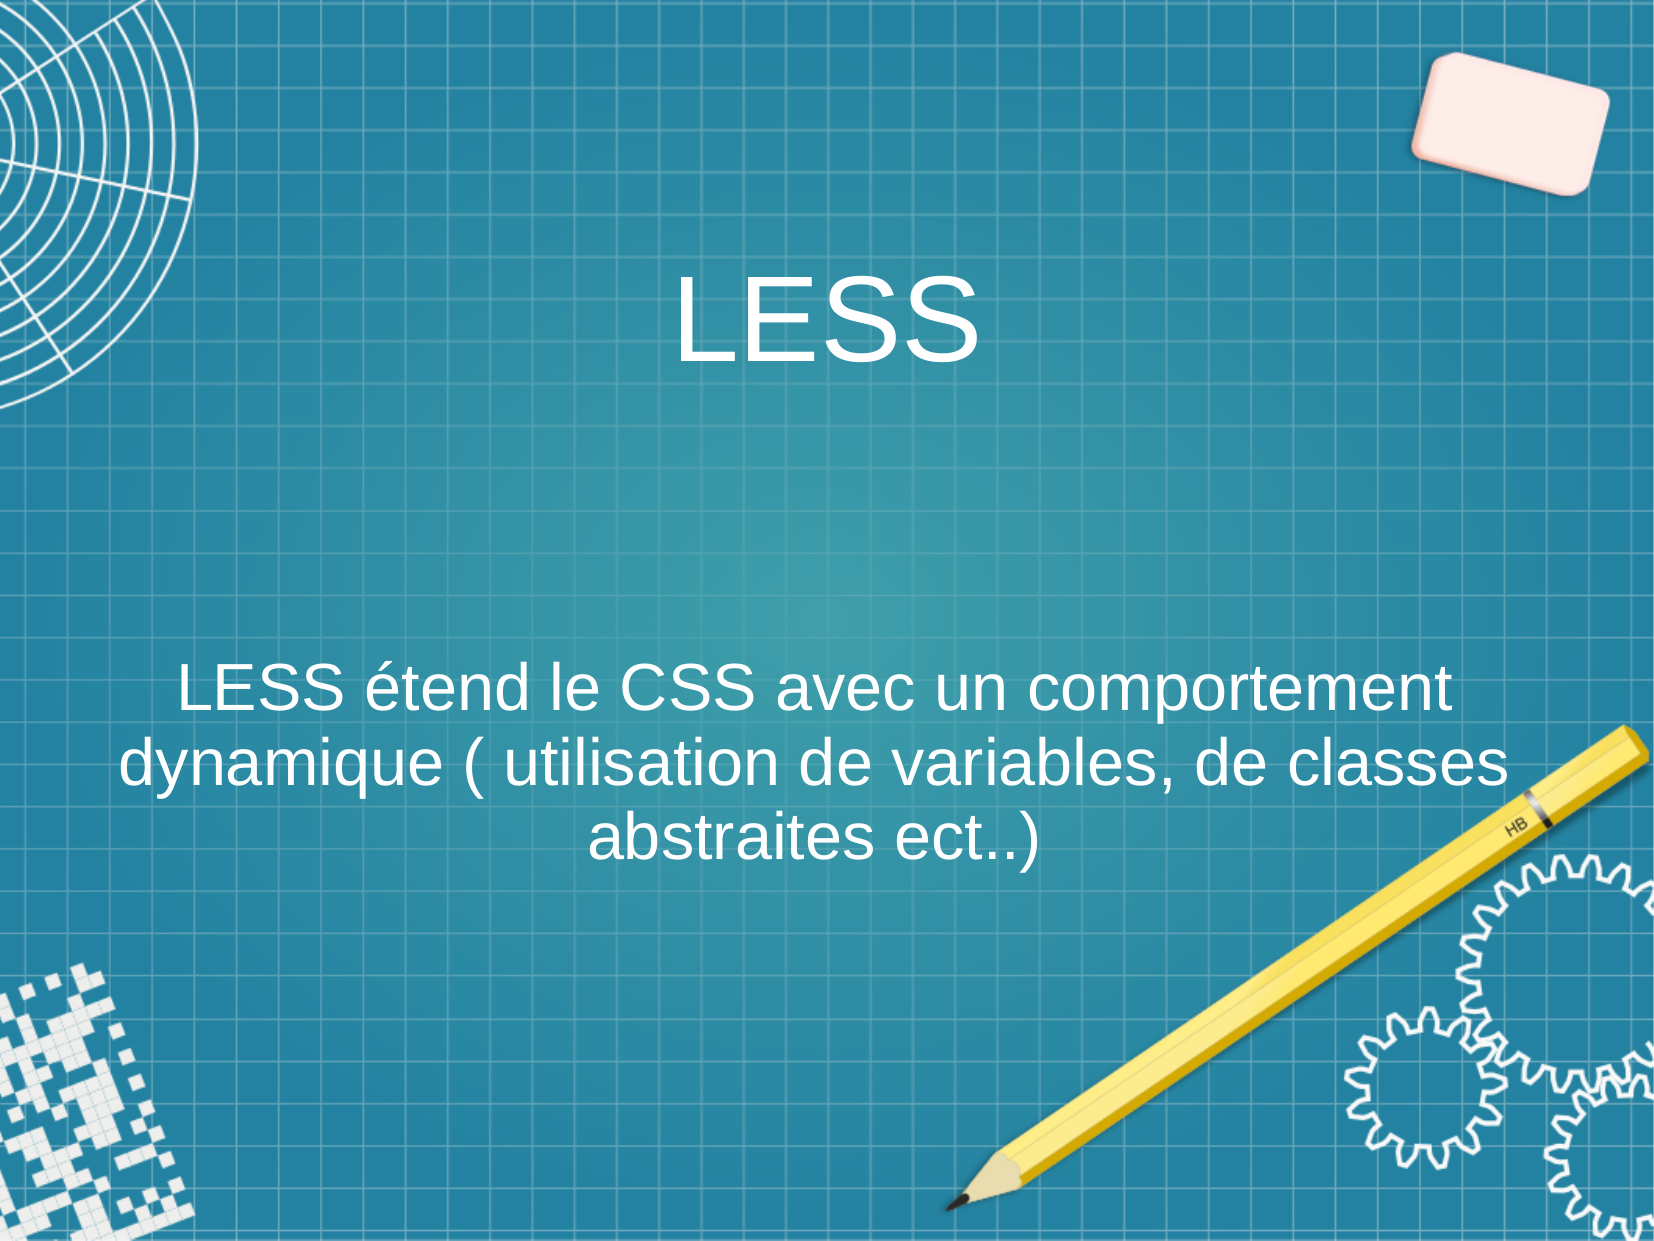

# LESS
LESS étend le CSS avec un comportement dynamique ( utilisation de variables, de classes abstraites ect..)